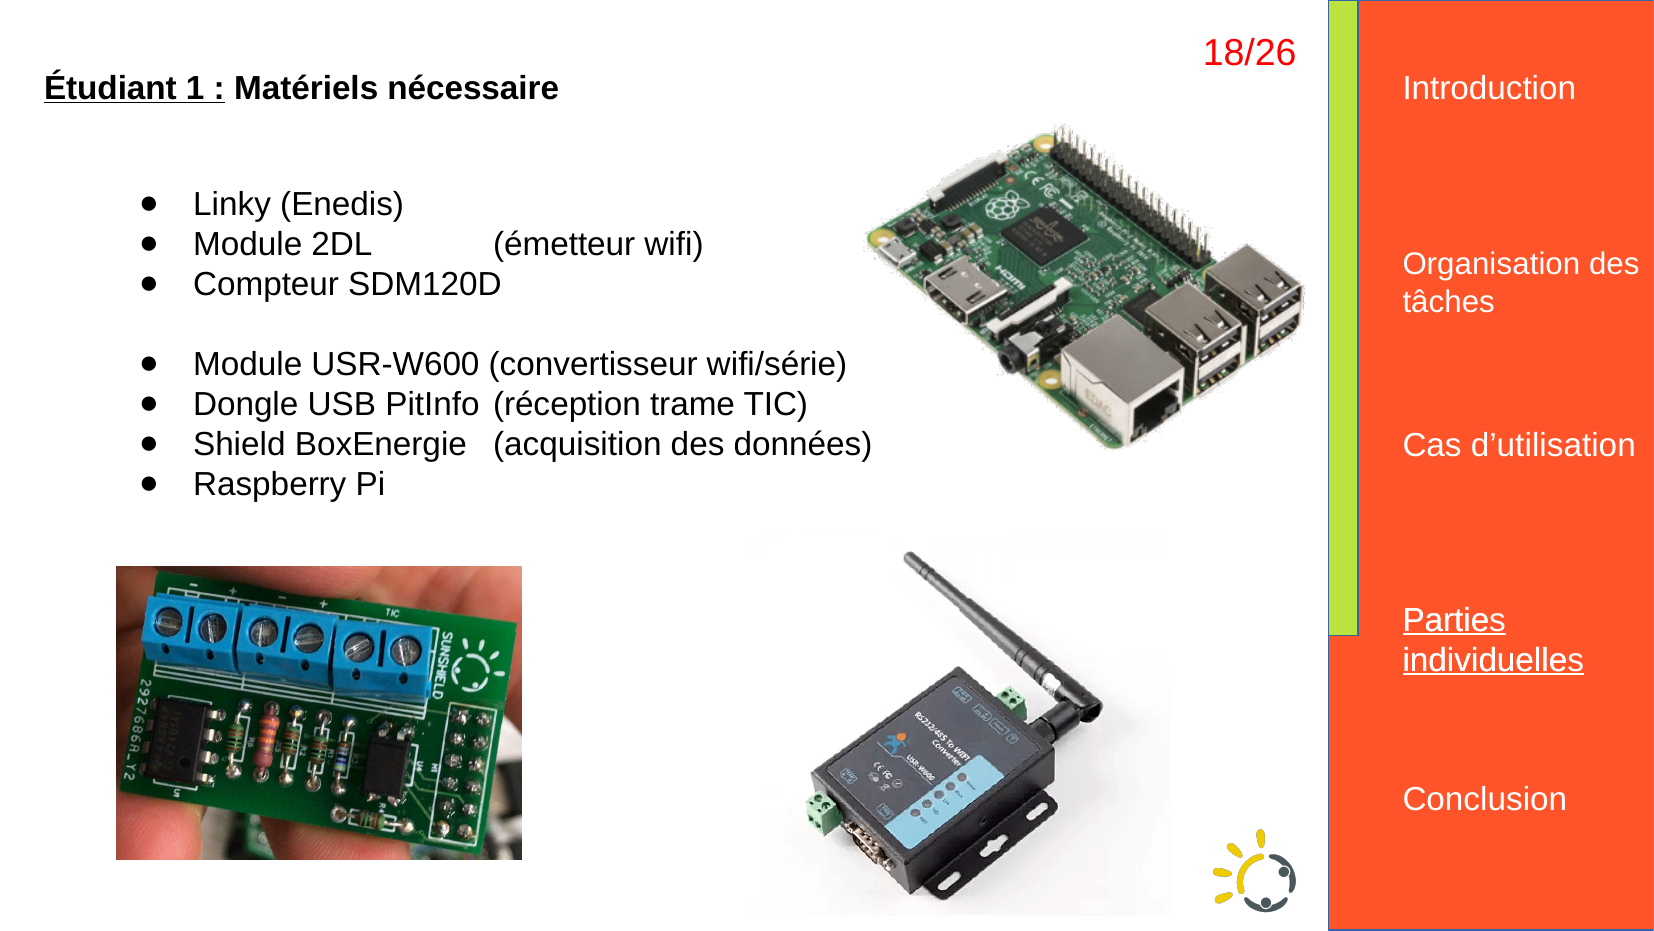

Étudiant 1 : Matériels nécessaire
Linky (Enedis)
Module 2DL 		(émetteur wifi)
Compteur SDM120D
Module USR-W600 (convertisseur wifi/série)
Dongle USB PitInfo 	(réception trame TIC)
Shield BoxEnergie 	(acquisition des données)
Raspberry Pi
Concept général
Avantages
Matériels
Parties
individuelles
Les tâches